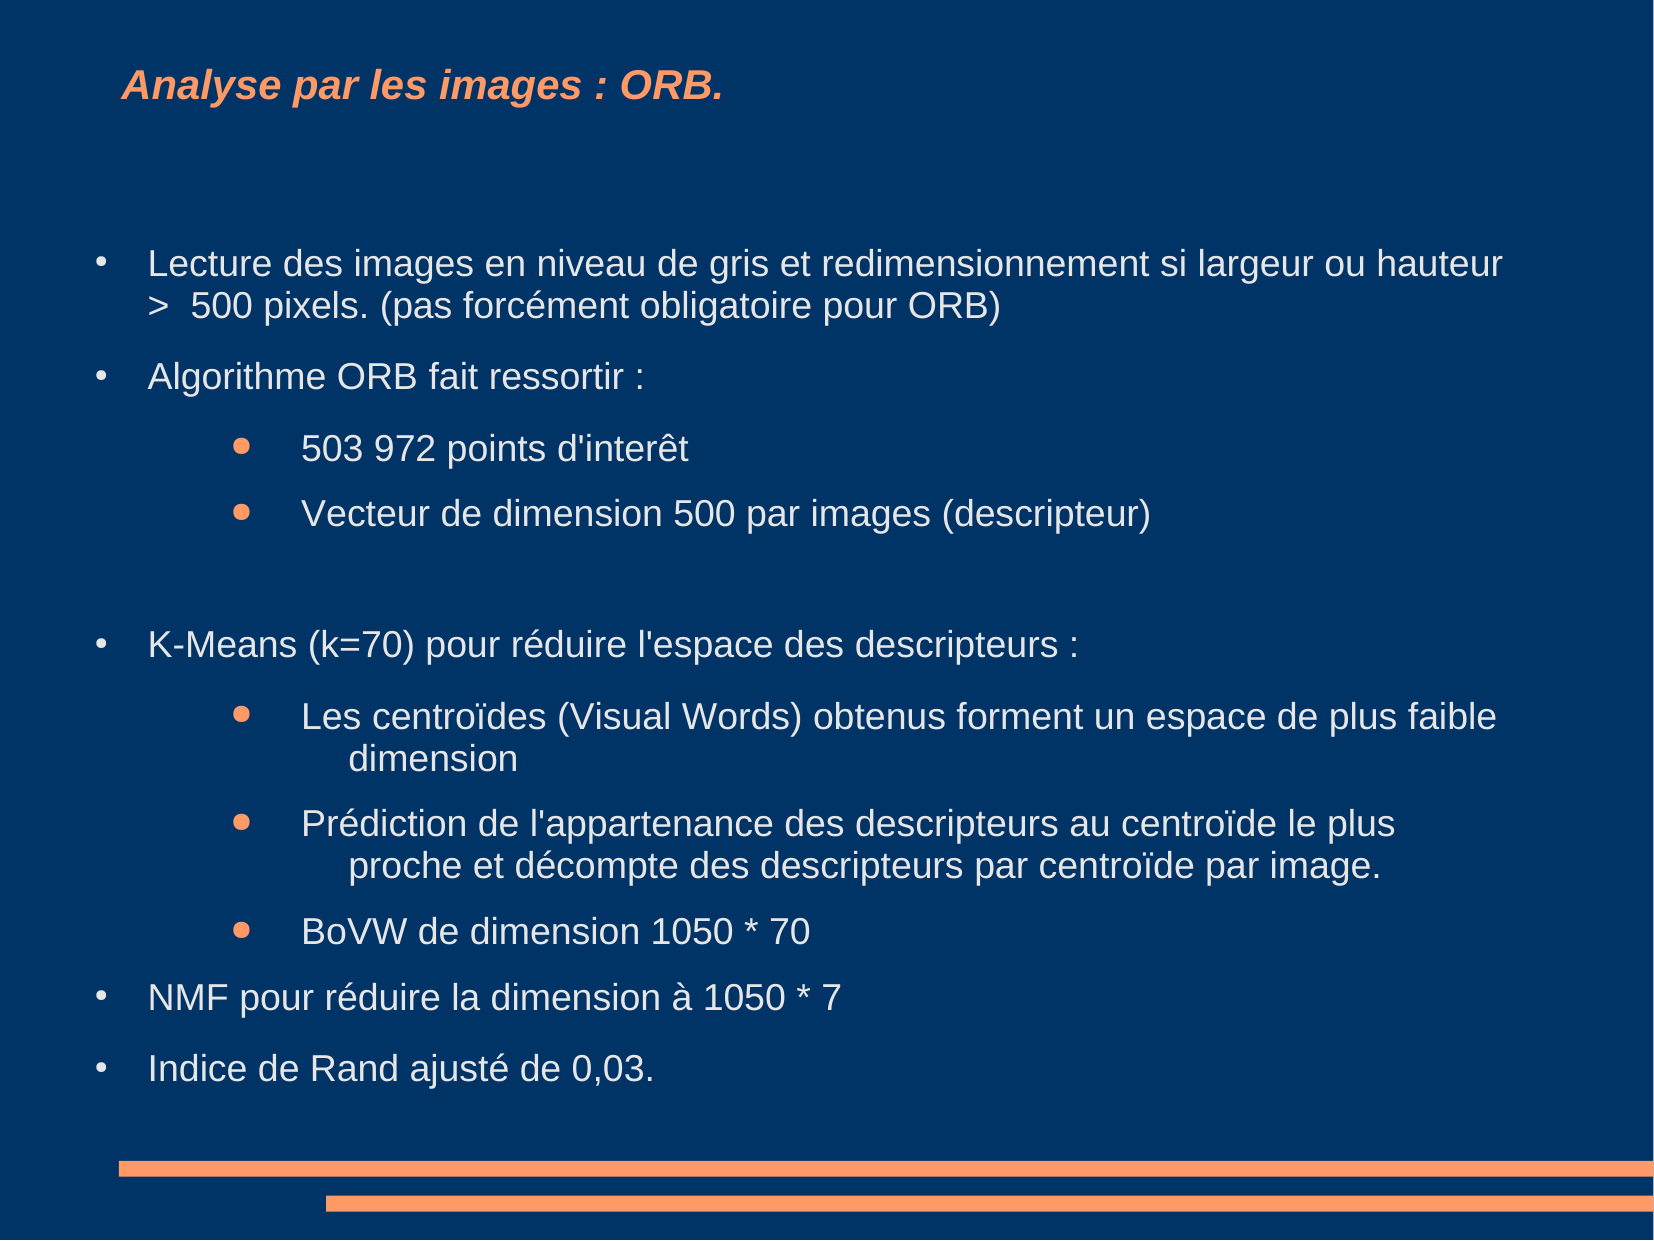

# Analyse par les images : ORB.
Lecture des images en niveau de gris et redimensionnement si largeur ou hauteur > 500 pixels. (pas forcément obligatoire pour ORB)
Algorithme ORB fait ressortir :
503 972 points d'interêt
Vecteur de dimension 500 par images (descripteur)
K-Means (k=70) pour réduire l'espace des descripteurs :
Les centroïdes (Visual Words) obtenus forment un espace de plus faible dimension
Prédiction de l'appartenance des descripteurs au centroïde le plus proche et décompte des descripteurs par centroïde par image.
BoVW de dimension 1050 * 70
NMF pour réduire la dimension à 1050 * 7
Indice de Rand ajusté de 0,03.